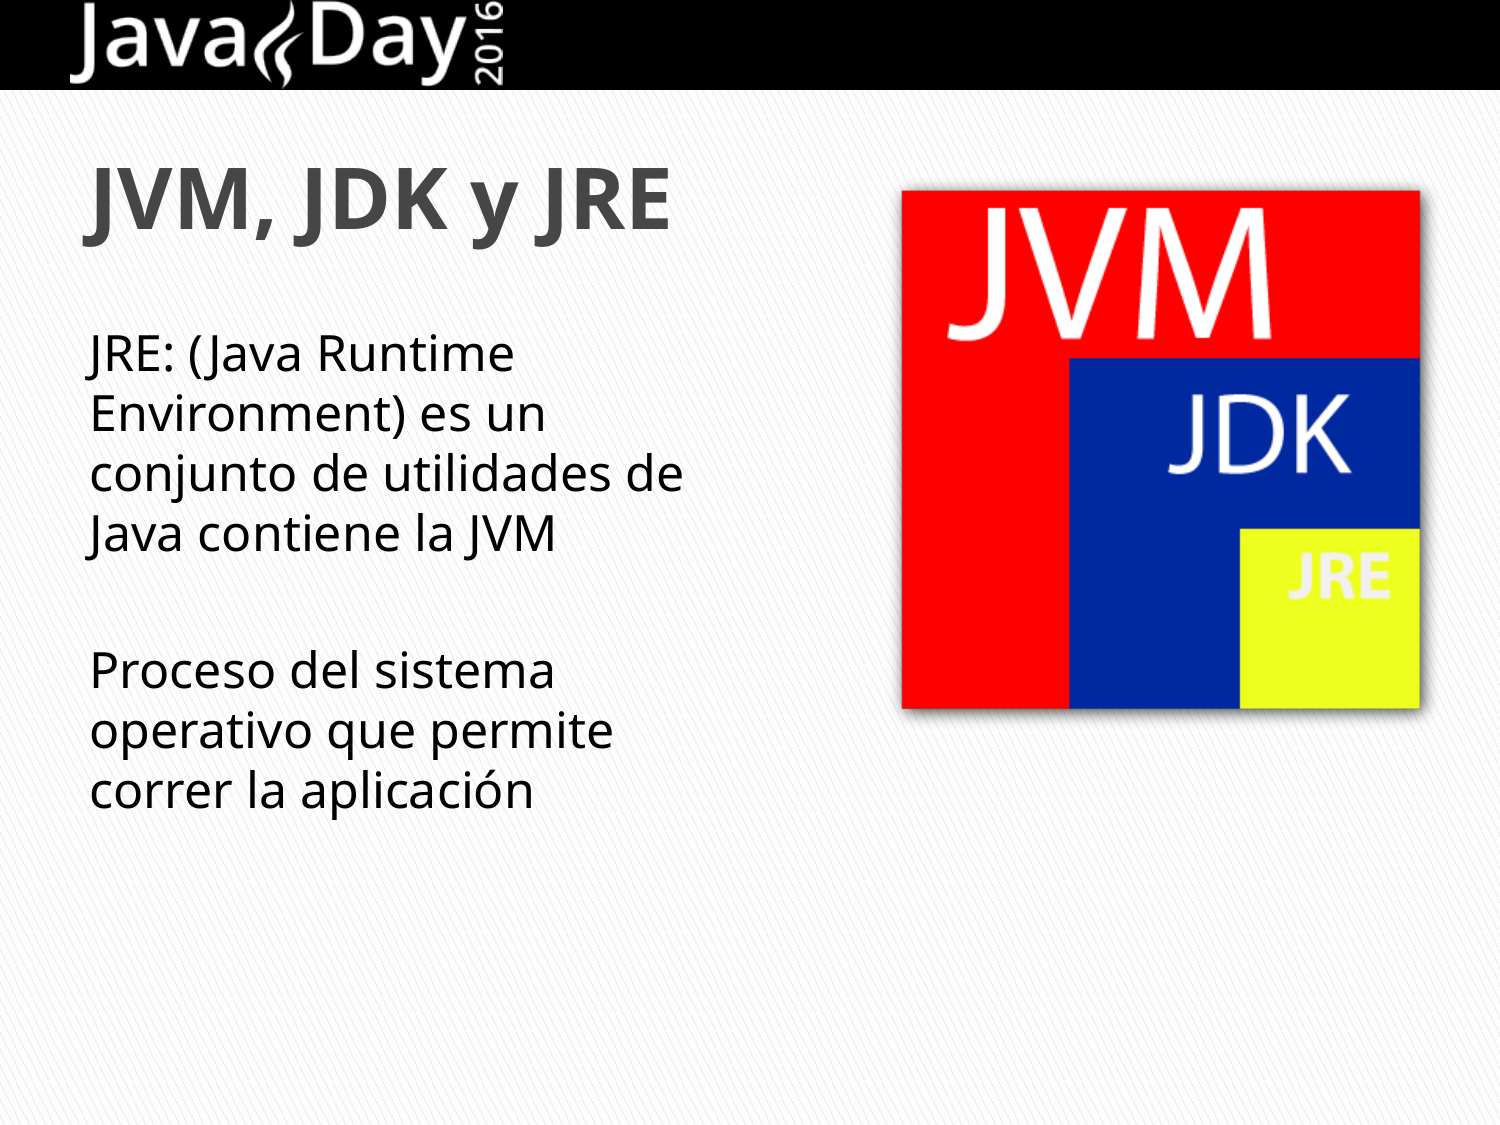

# JVM, JDK y JRE
JRE: (Java Runtime Environment) es un conjunto de utilidades de Java contiene la JVM
Proceso del sistema operativo que permite correr la aplicación